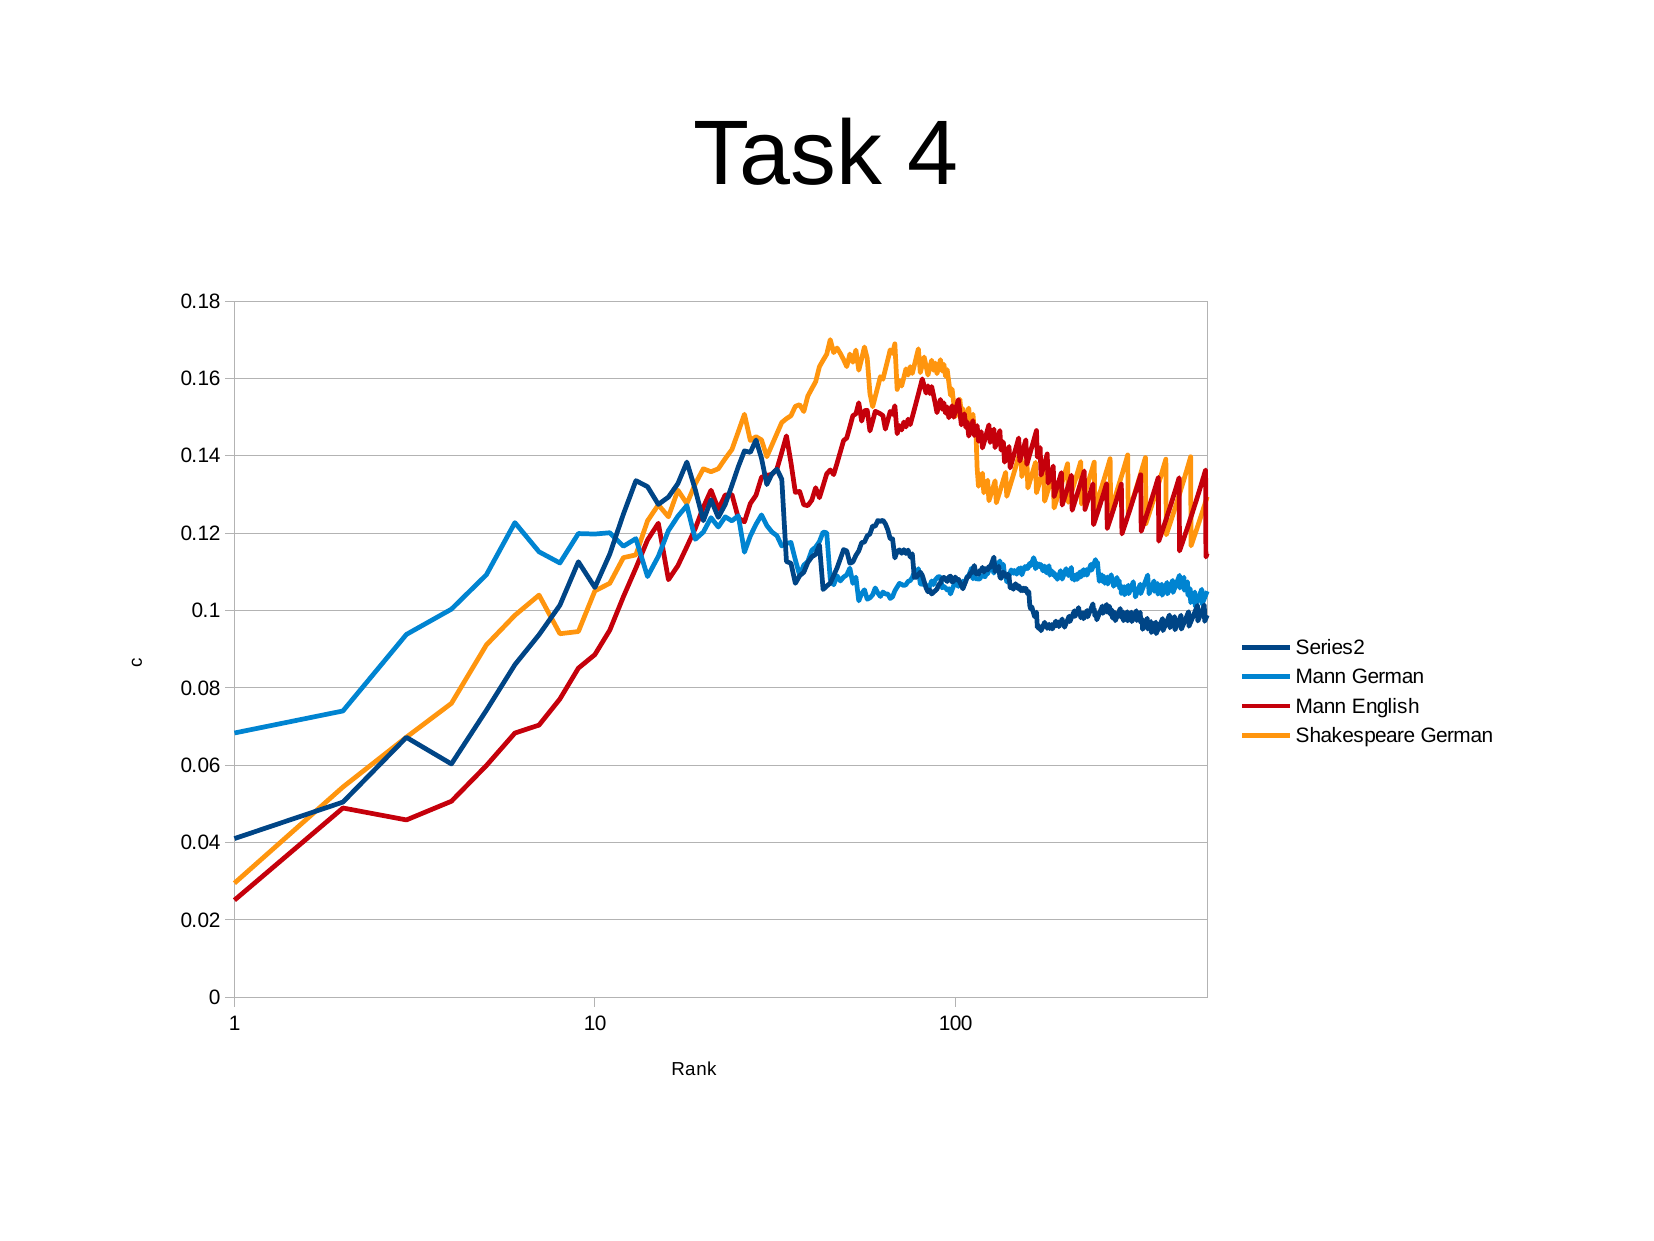

# Task 4
### Chart
| Category | | Mann German | Mann English | Shakespeare German |
|---|---|---|---|---|